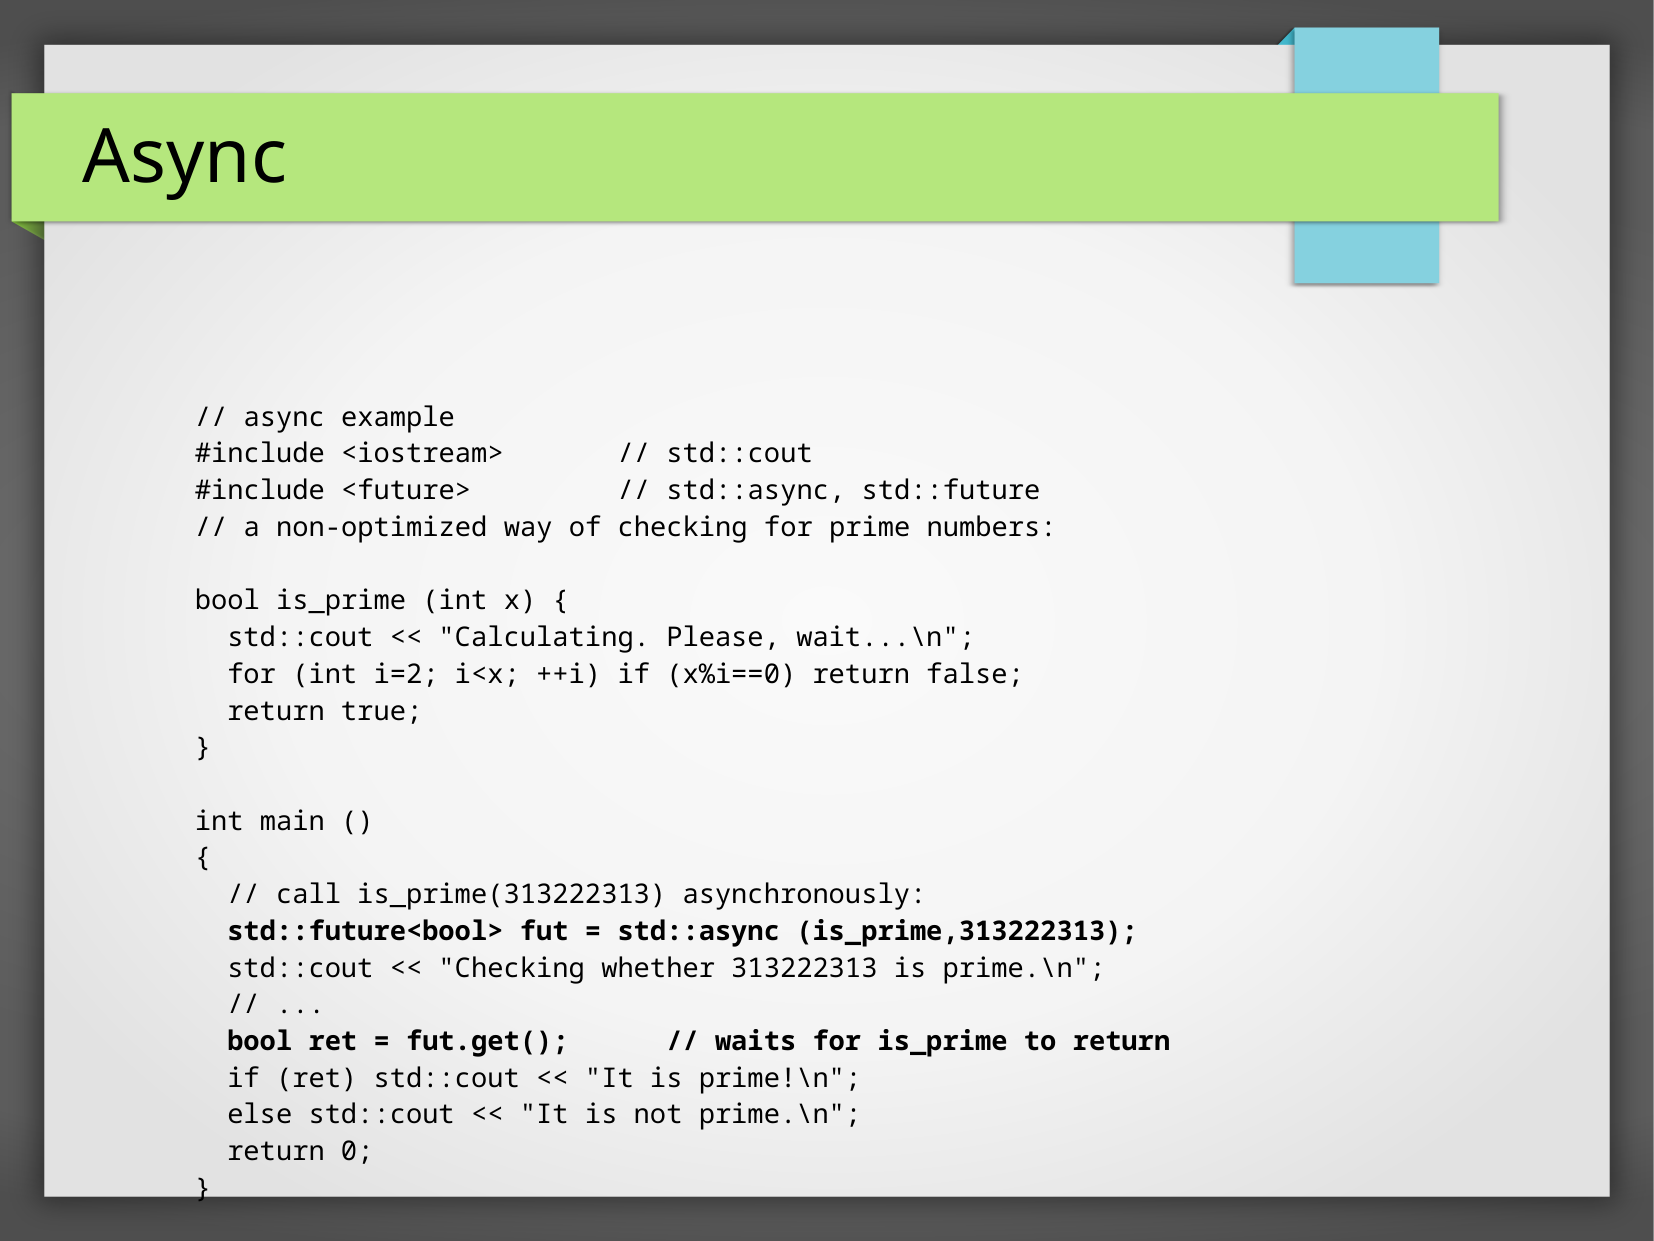

# Async
// async example
#include <iostream> // std::cout
#include <future> // std::async, std::future
// a non-optimized way of checking for prime numbers:
bool is_prime (int x) {
 std::cout << "Calculating. Please, wait...\n";
 for (int i=2; i<x; ++i) if (x%i==0) return false;
 return true;
}
int main ()
{
 // call is_prime(313222313) asynchronously:
 std::future<bool> fut = std::async (is_prime,313222313);
 std::cout << "Checking whether 313222313 is prime.\n";
 // ...
 bool ret = fut.get(); // waits for is_prime to return
 if (ret) std::cout << "It is prime!\n";
 else std::cout << "It is not prime.\n";
 return 0;
}